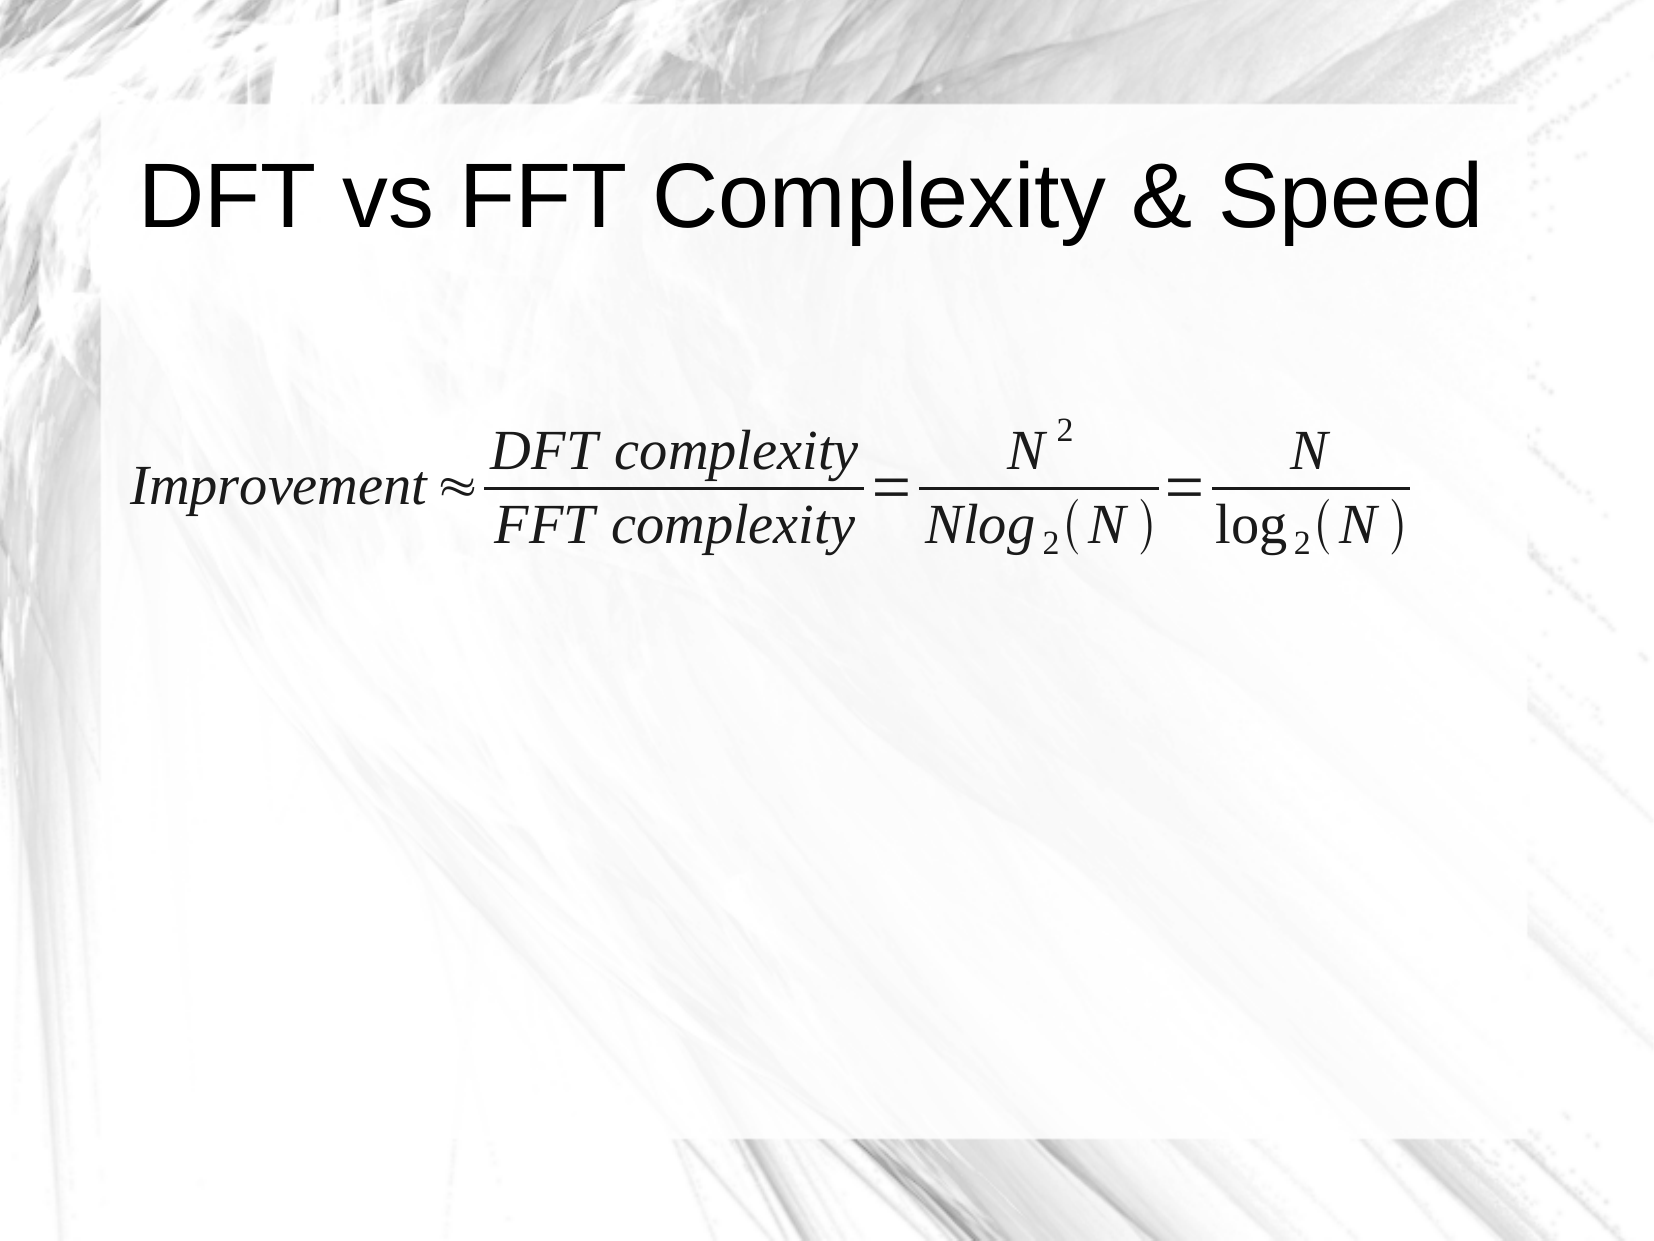

# DFT vs FFT Complexity & Speed